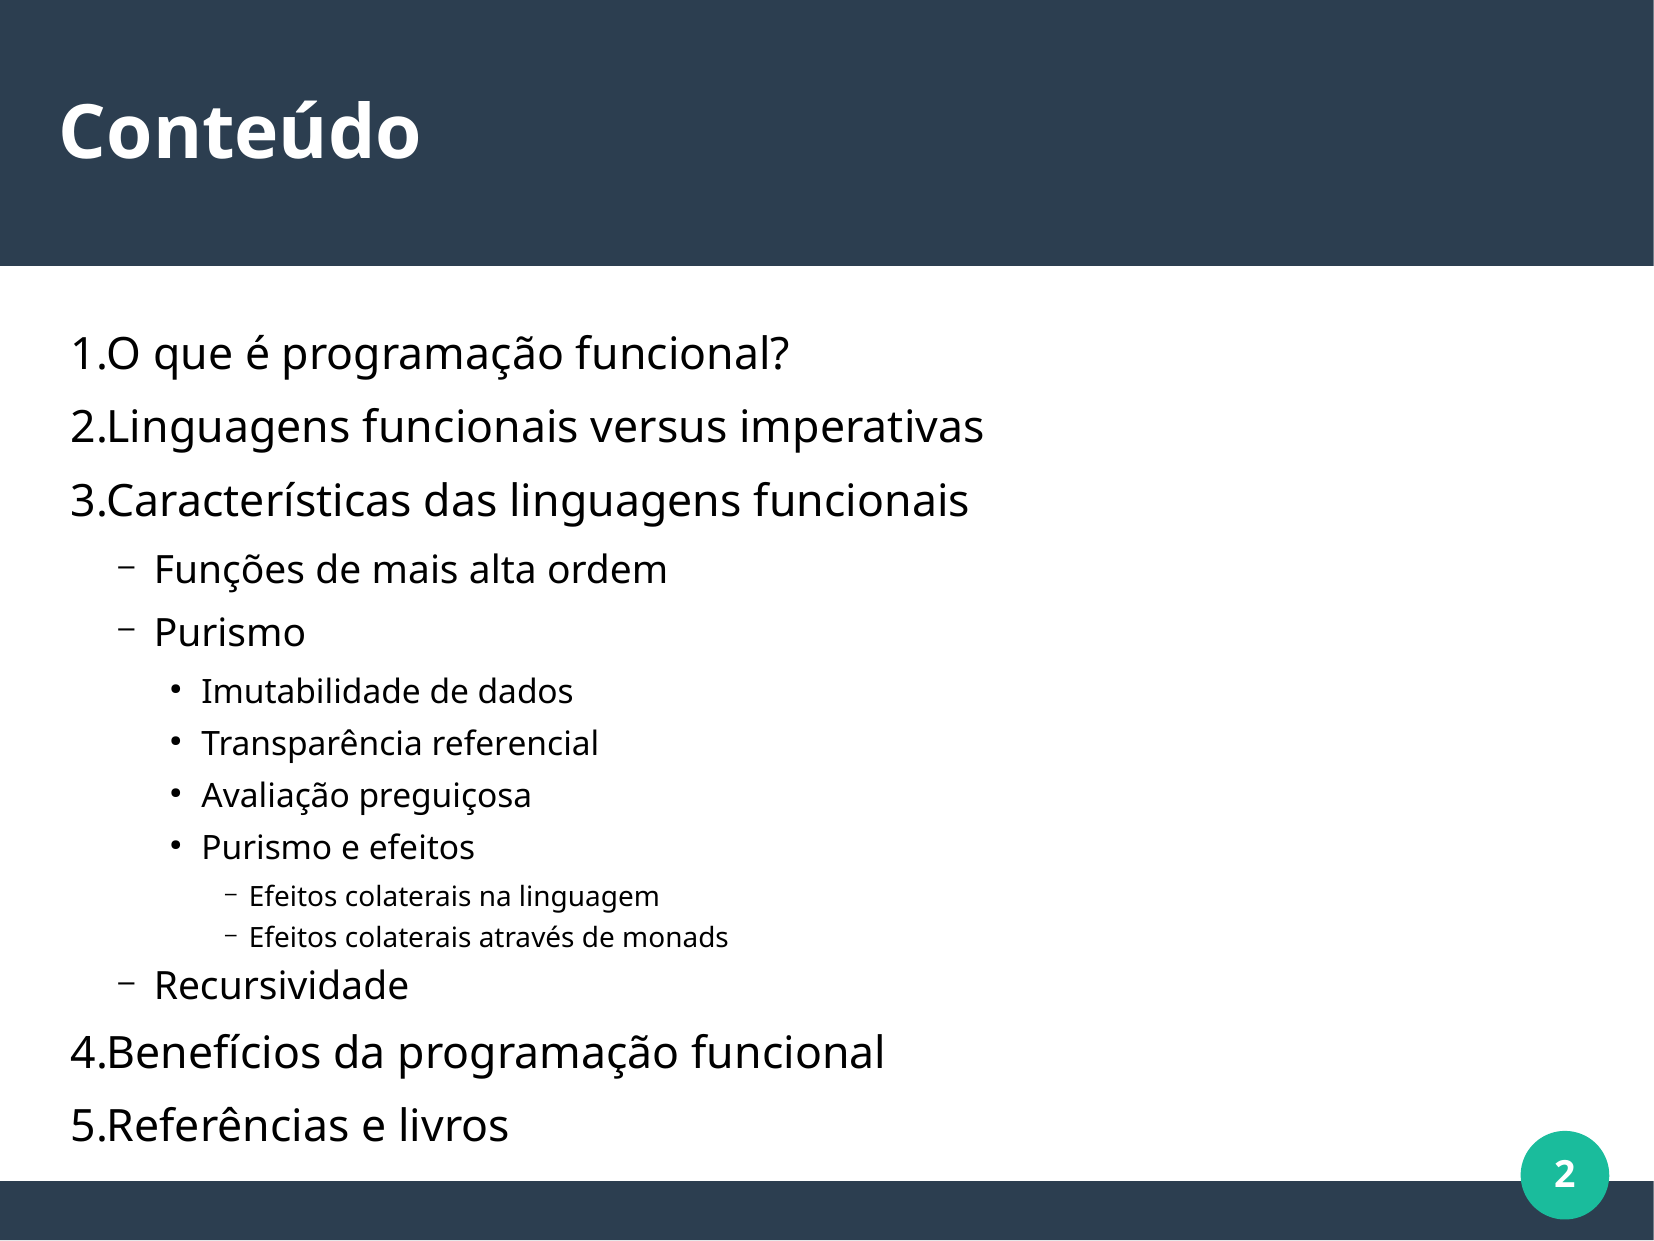

# Conteúdo
O que é programação funcional?
Linguagens funcionais versus imperativas
Características das linguagens funcionais
Funções de mais alta ordem
Purismo
Imutabilidade de dados
Transparência referencial
Avaliação preguiçosa
Purismo e efeitos
Efeitos colaterais na linguagem
Efeitos colaterais através de monads
Recursividade
Benefícios da programação funcional
Referências e livros